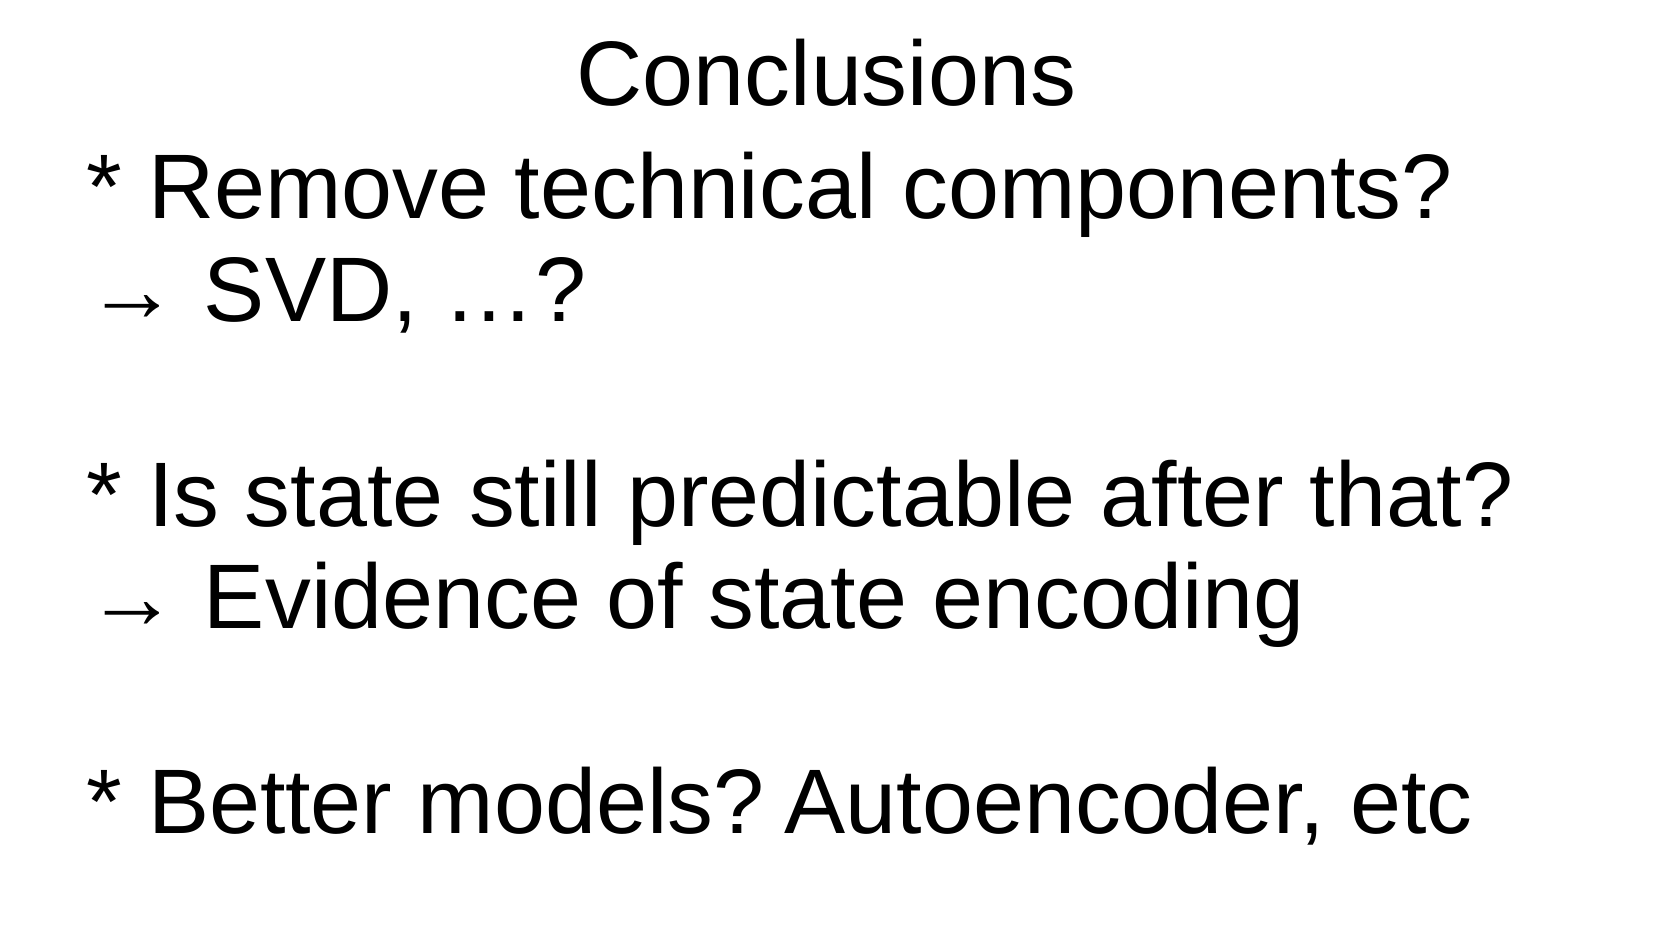

# Conclusions
* Remove technical components?
→ SVD, …?
* Is state still predictable after that? → Evidence of state encoding
* Better models? Autoencoder, etc